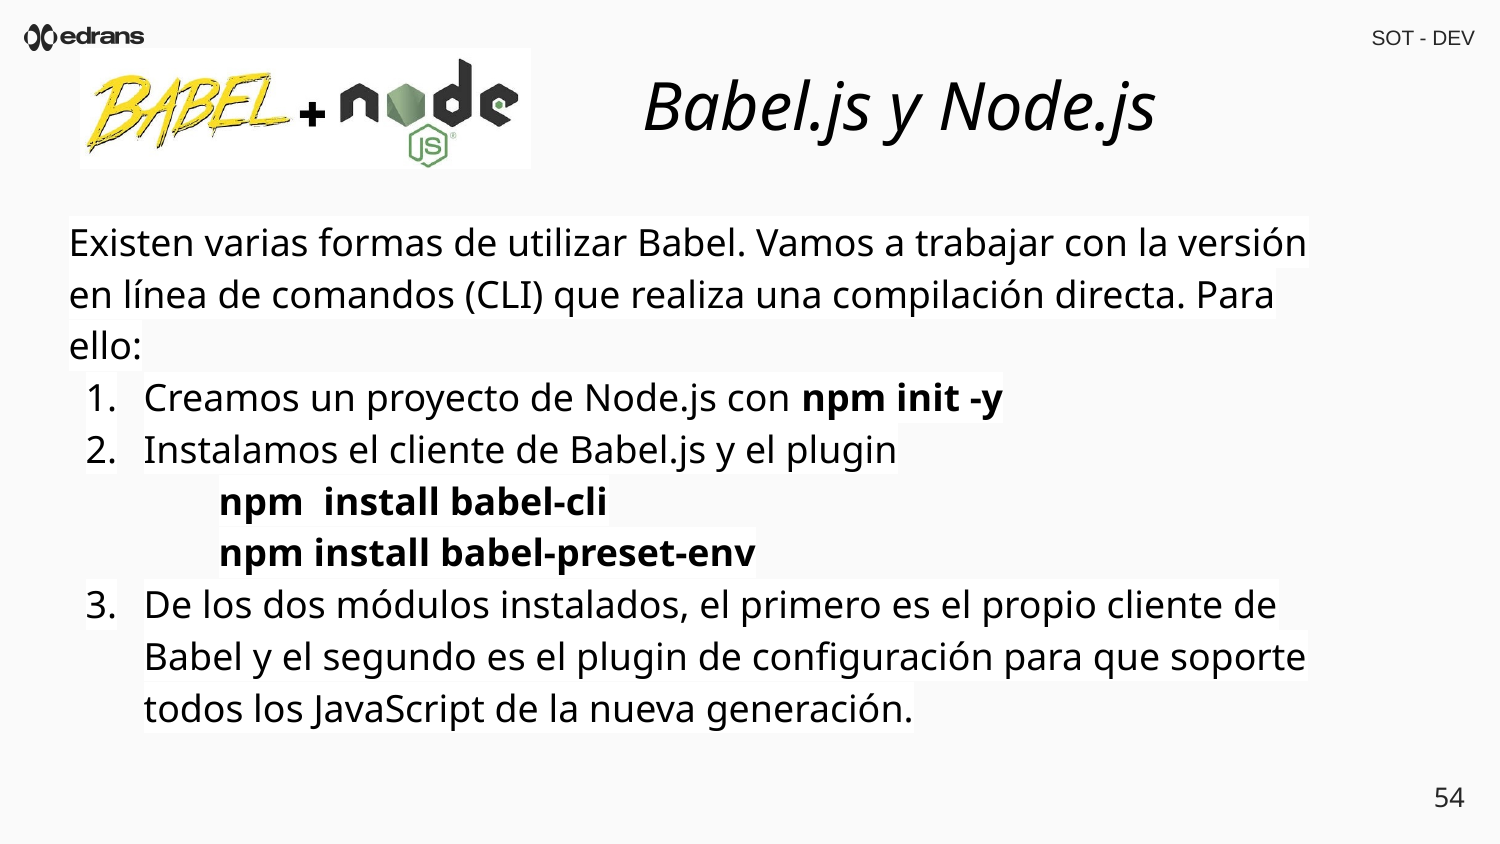

SOT - DEV
Babel.js y Node.js
Existen varias formas de utilizar Babel. Vamos a trabajar con la versión en línea de comandos (CLI) que realiza una compilación directa. Para ello:
Creamos un proyecto de Node.js con npm init -y
Instalamos el cliente de Babel.js y el plugin
npm install babel-cli
npm install babel-preset-env
De los dos módulos instalados, el primero es el propio cliente de Babel y el segundo es el plugin de configuración para que soporte todos los JavaScript de la nueva generación.